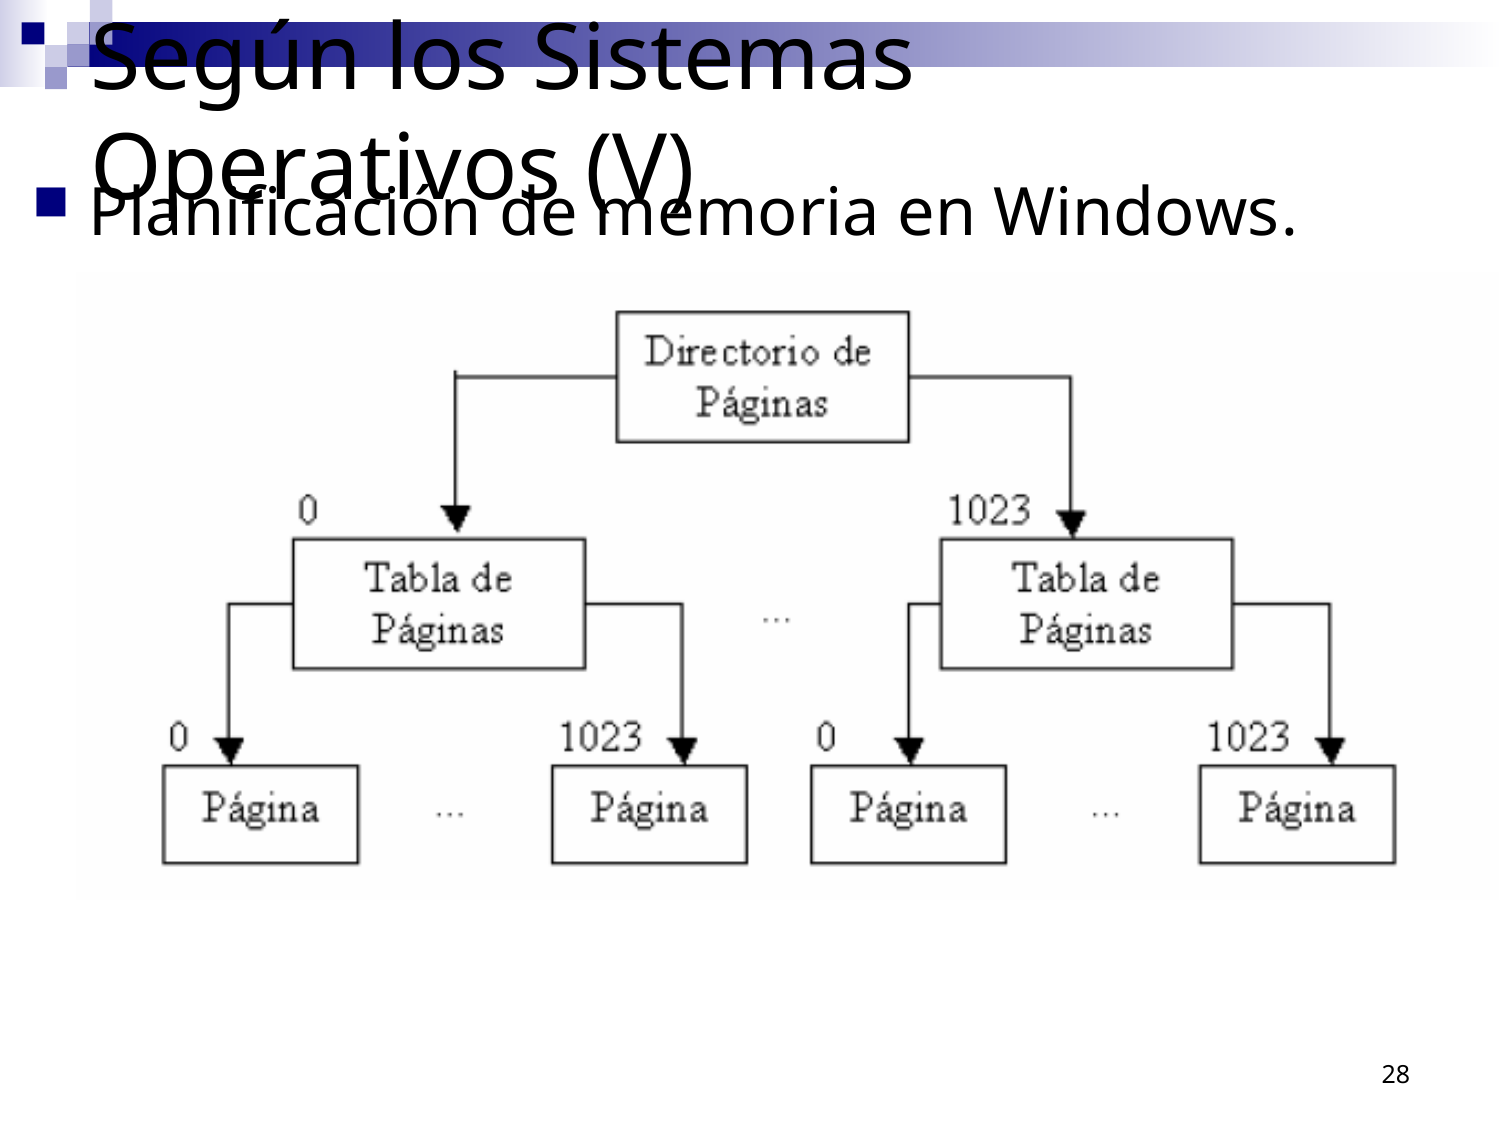

Según los Sistemas Operativos (V)
Planificación de memoria en Windows.